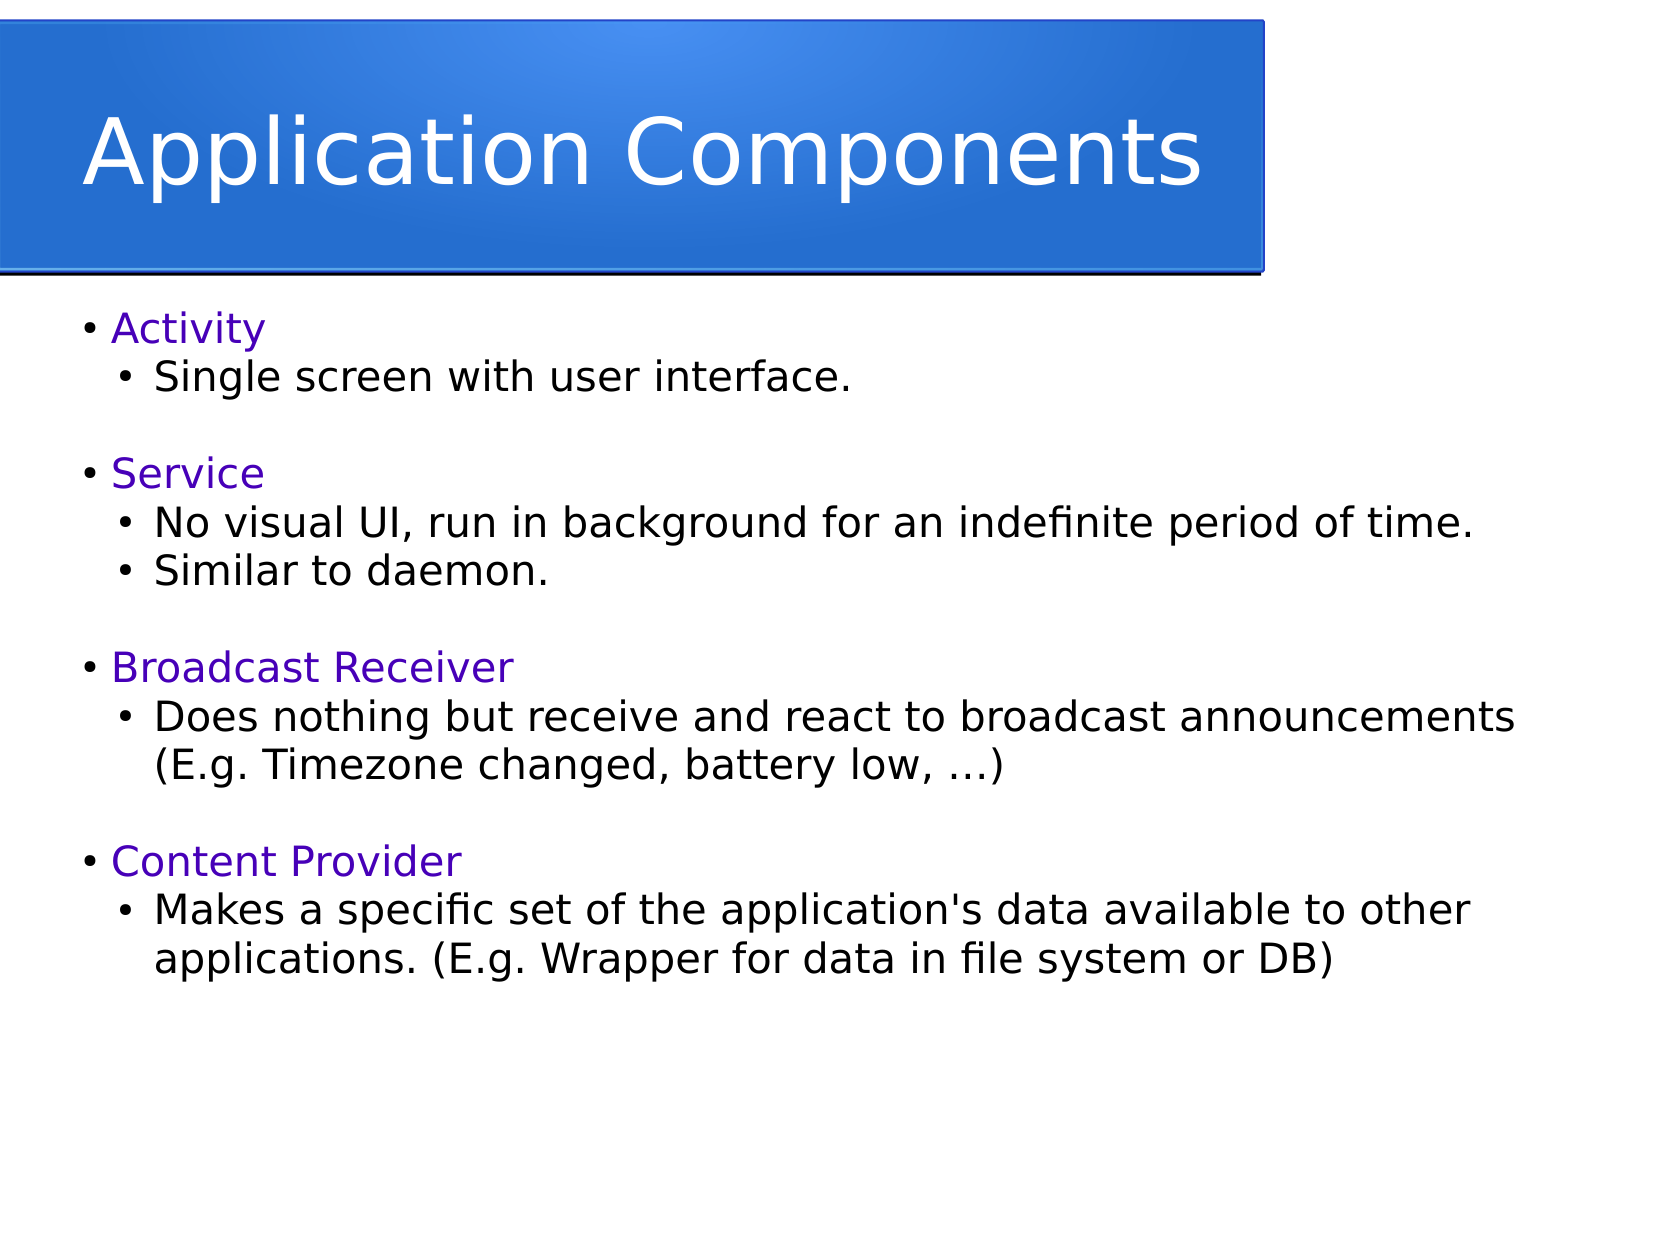

# Application Components
 Activity
Single screen with user interface.
 Service
No visual UI, run in background for an indefinite period of time.
Similar to daemon.
 Broadcast Receiver
Does nothing but receive and react to broadcast announcements (E.g. Timezone changed, battery low, …)
 Content Provider
Makes a specific set of the application's data available to other applications. (E.g. Wrapper for data in file system or DB)